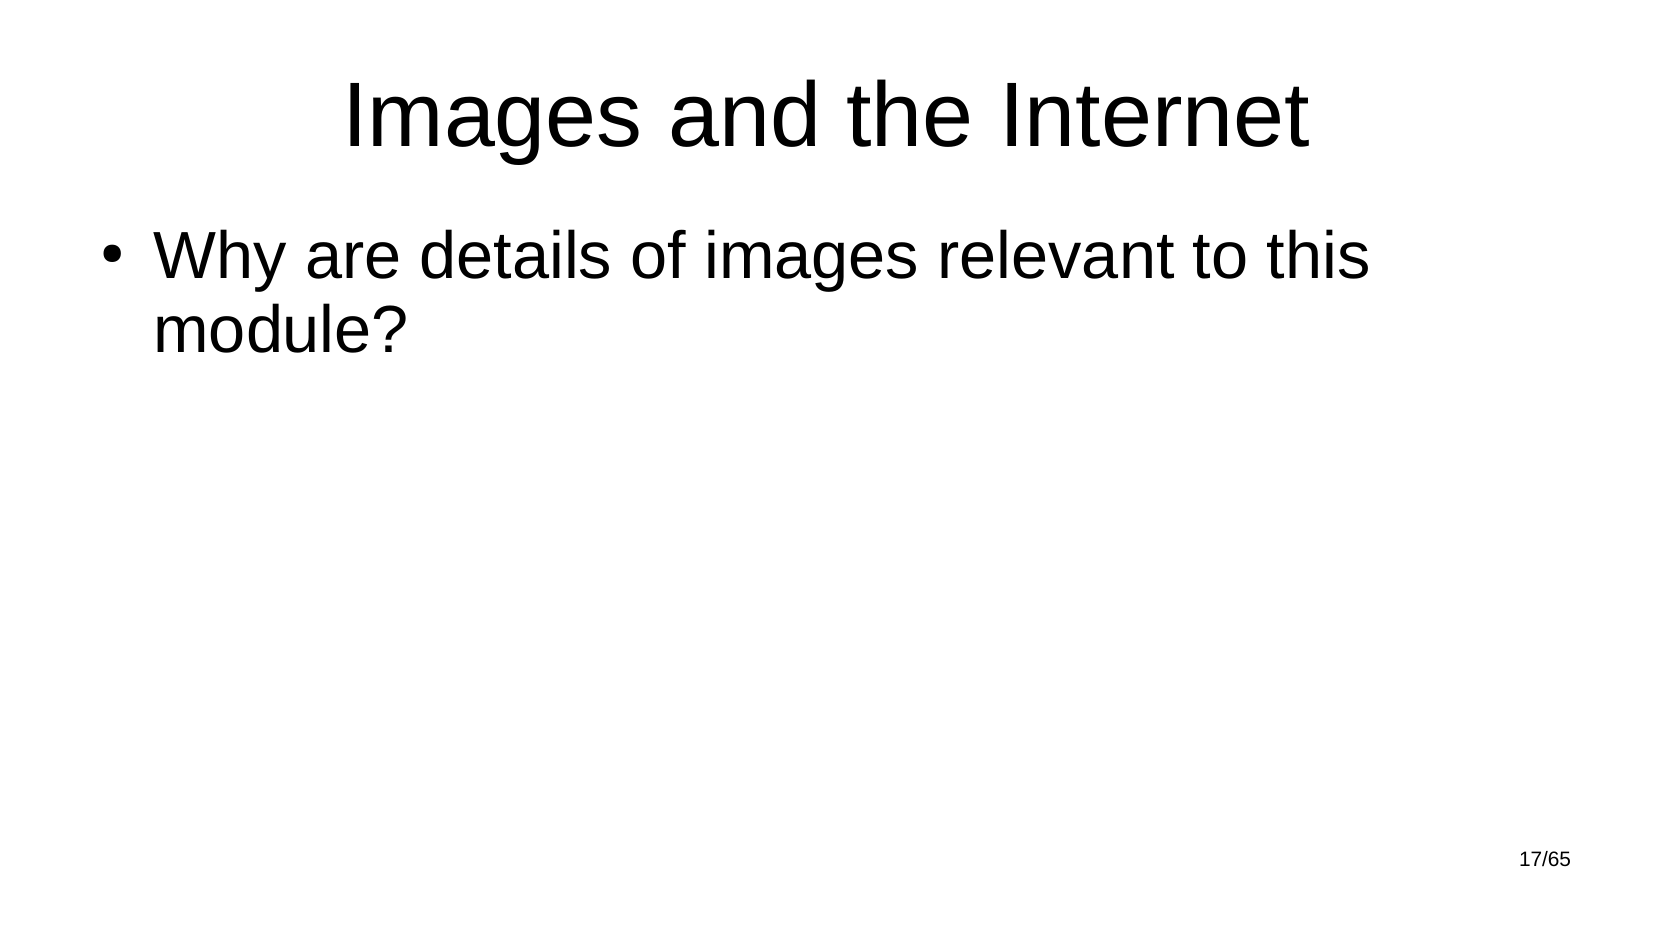

# Images and the Internet
Why are details of images relevant to this module?
17